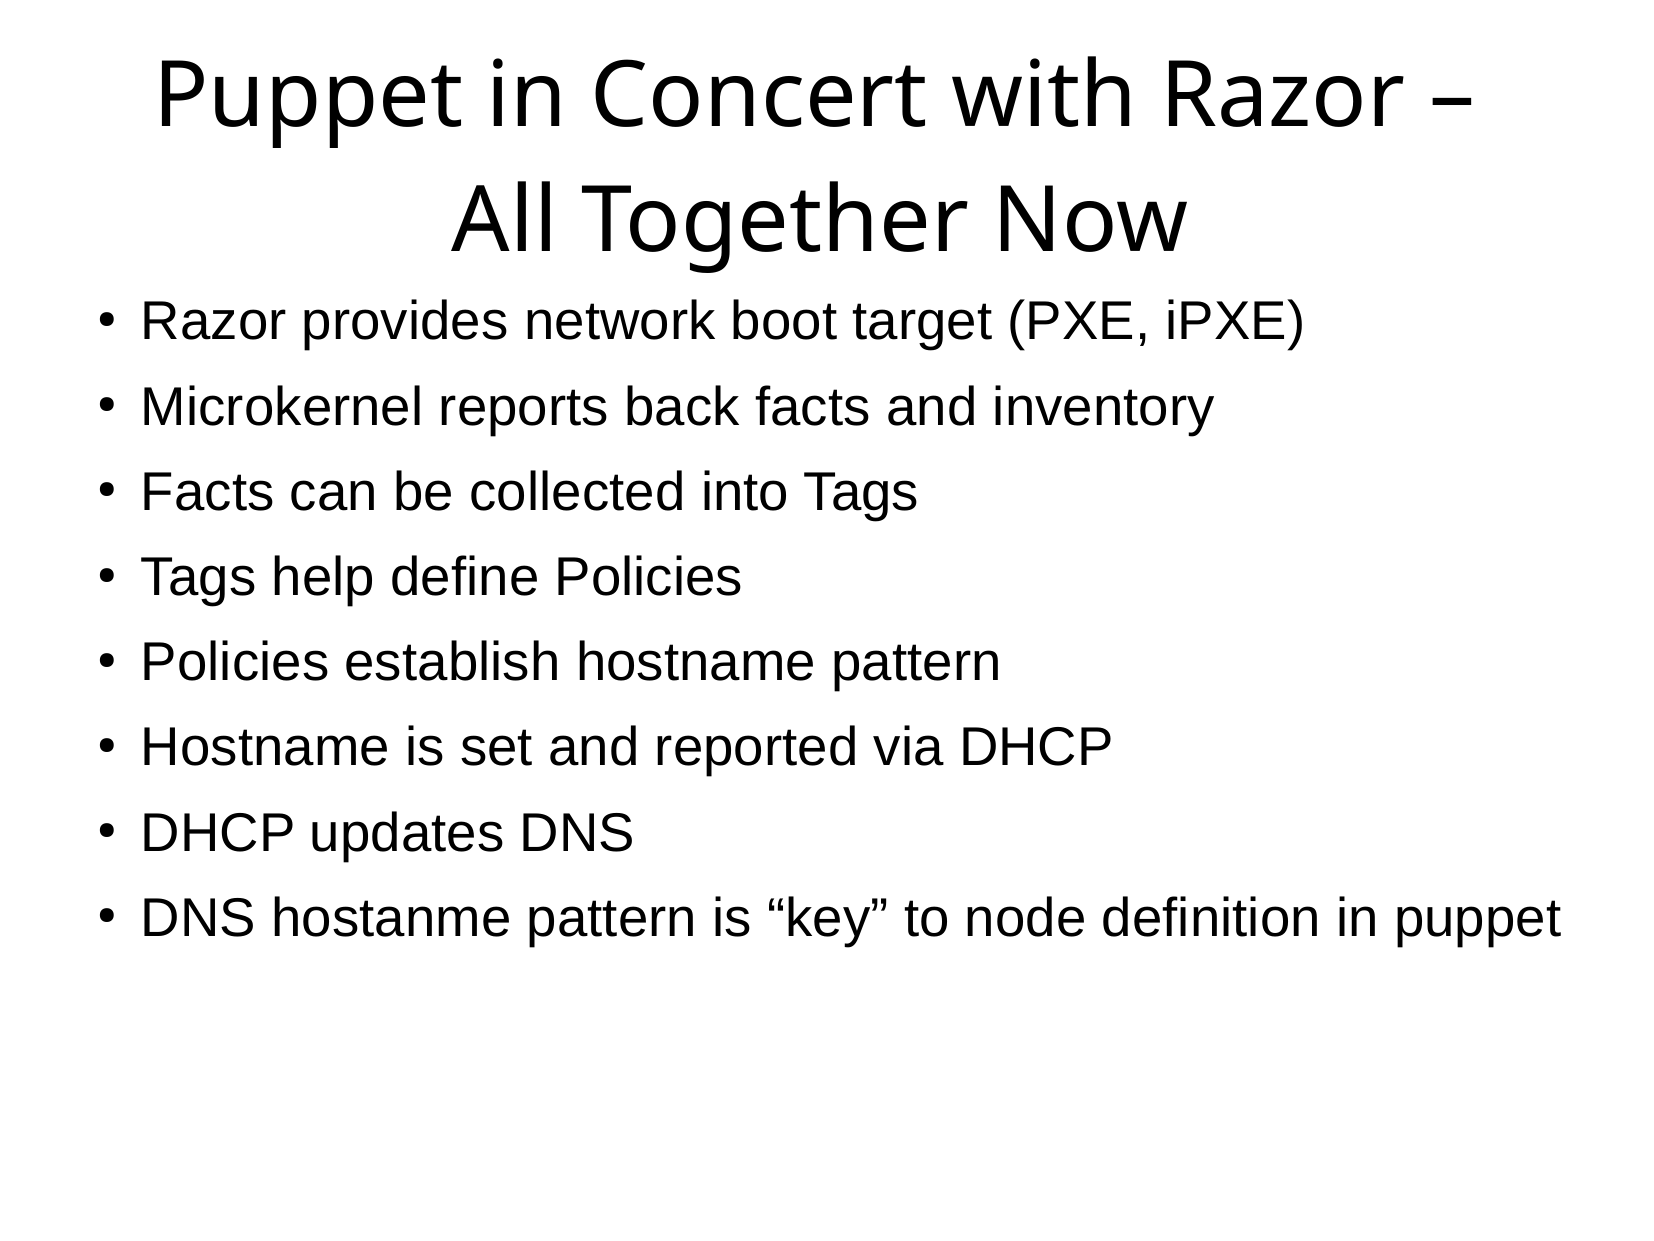

# Puppet in Concert with Razor – All Together Now
Razor provides network boot target (PXE, iPXE)
Microkernel reports back facts and inventory
Facts can be collected into Tags
Tags help define Policies
Policies establish hostname pattern
Hostname is set and reported via DHCP
DHCP updates DNS
DNS hostanme pattern is “key” to node definition in puppet